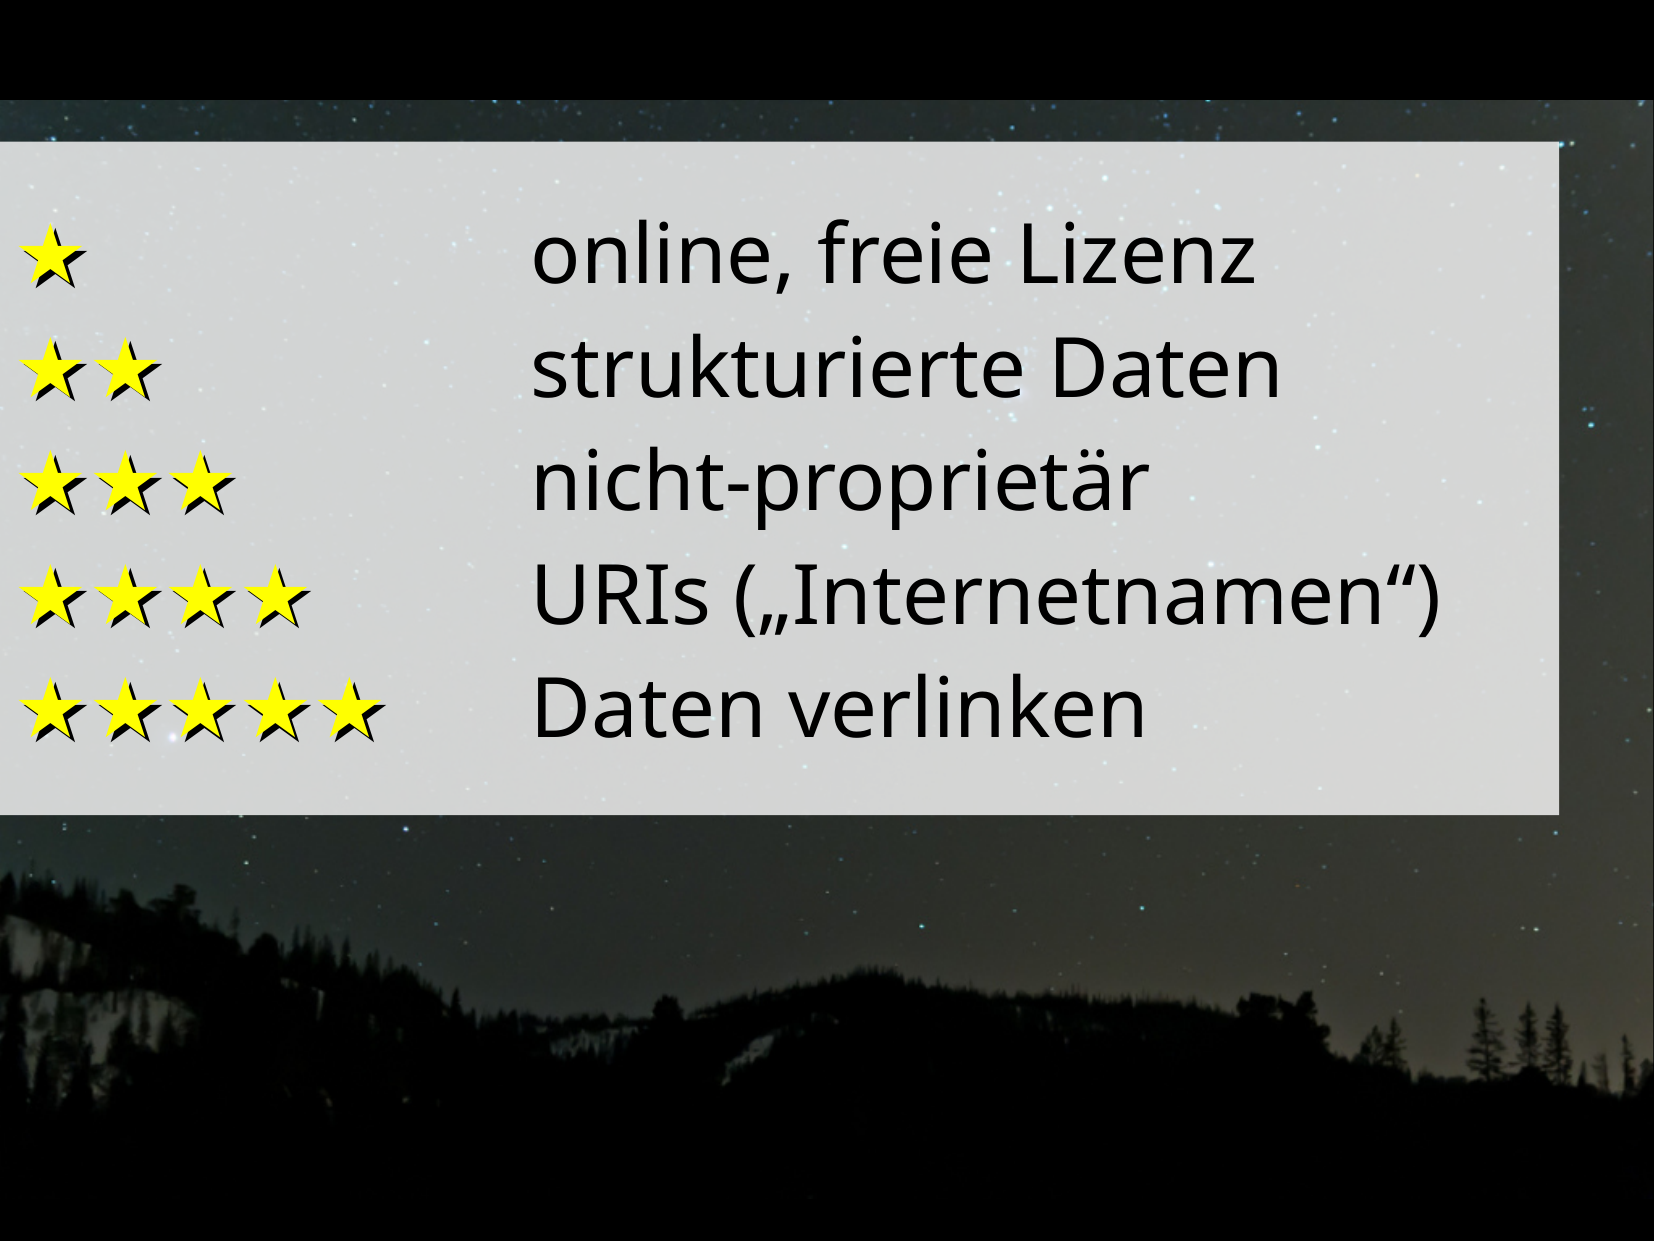

★						online, freie Lizenz
★★					strukturierte Daten
★★★				nicht-proprietär
★★★★			URIs („Internetnamen“)
★★★★★		Daten verlinken